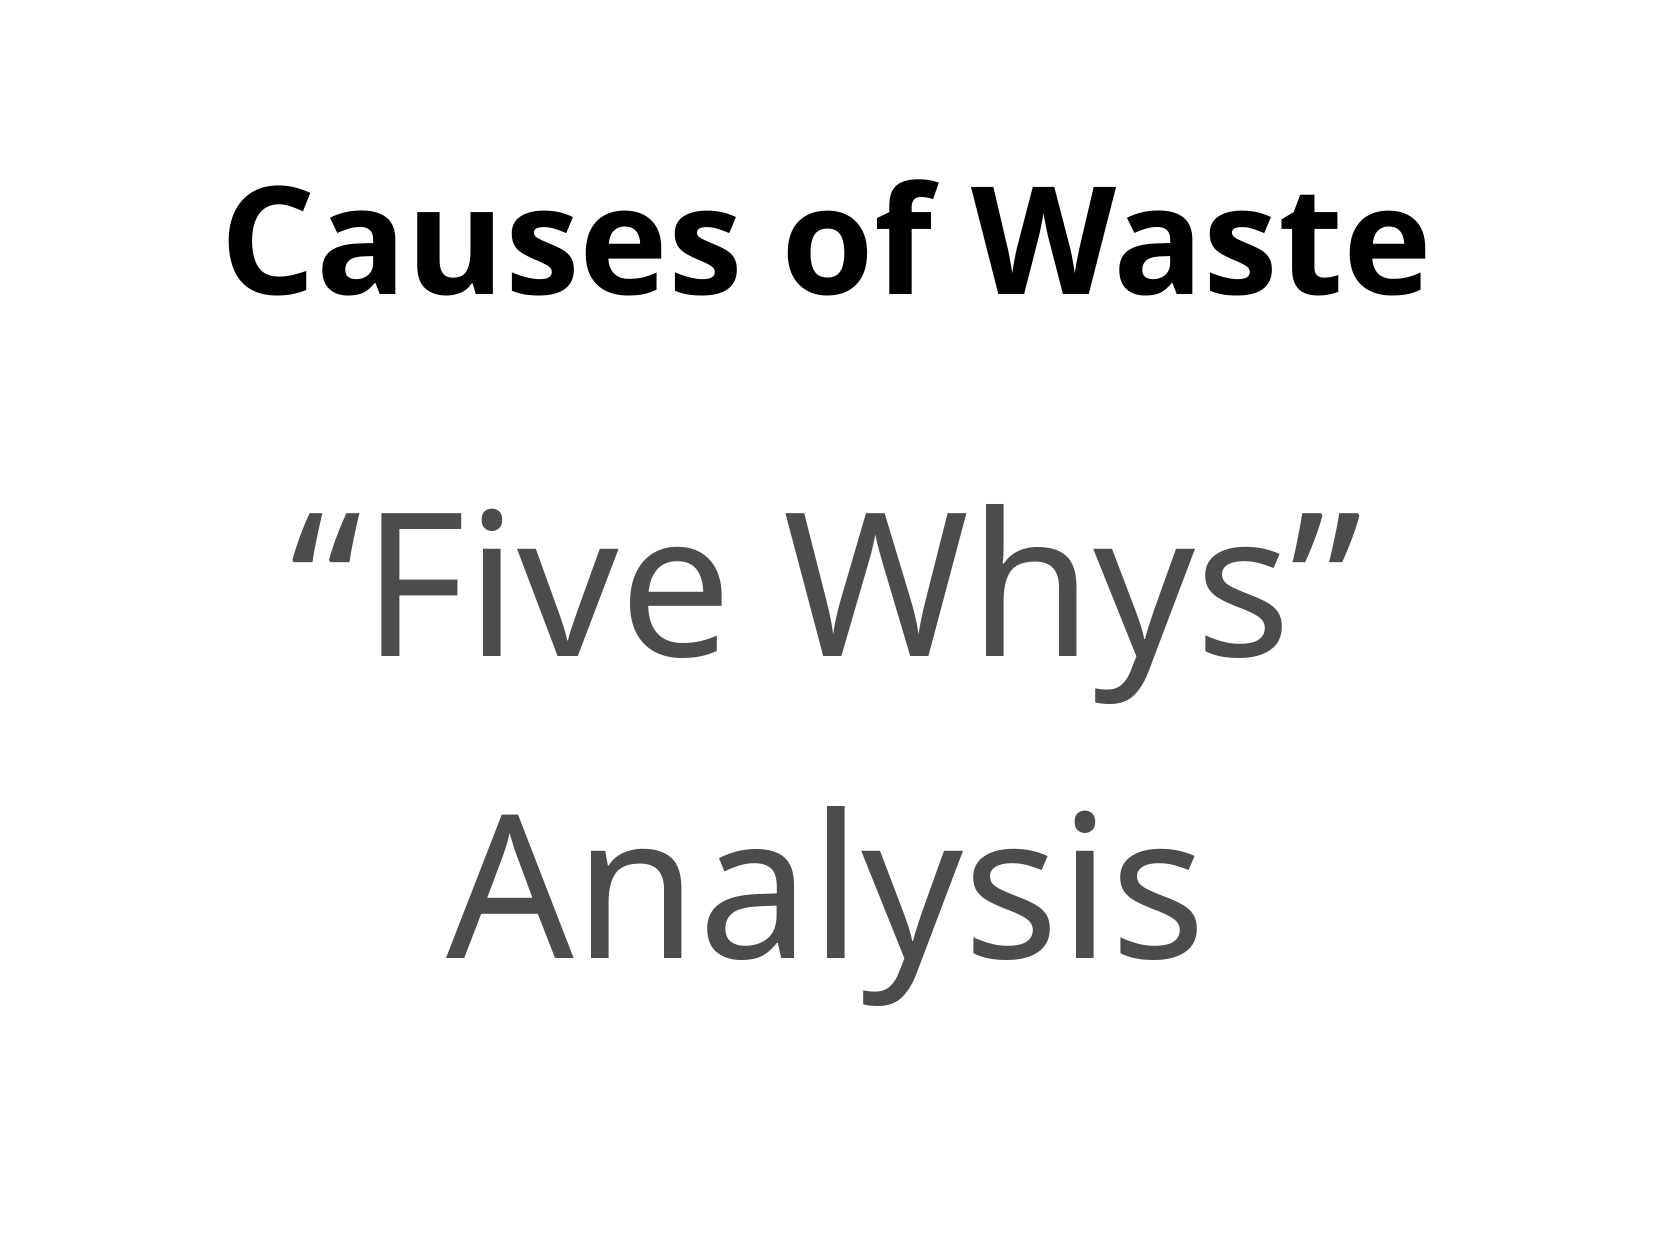

# Causes of Waste
“Five Whys”
Analysis